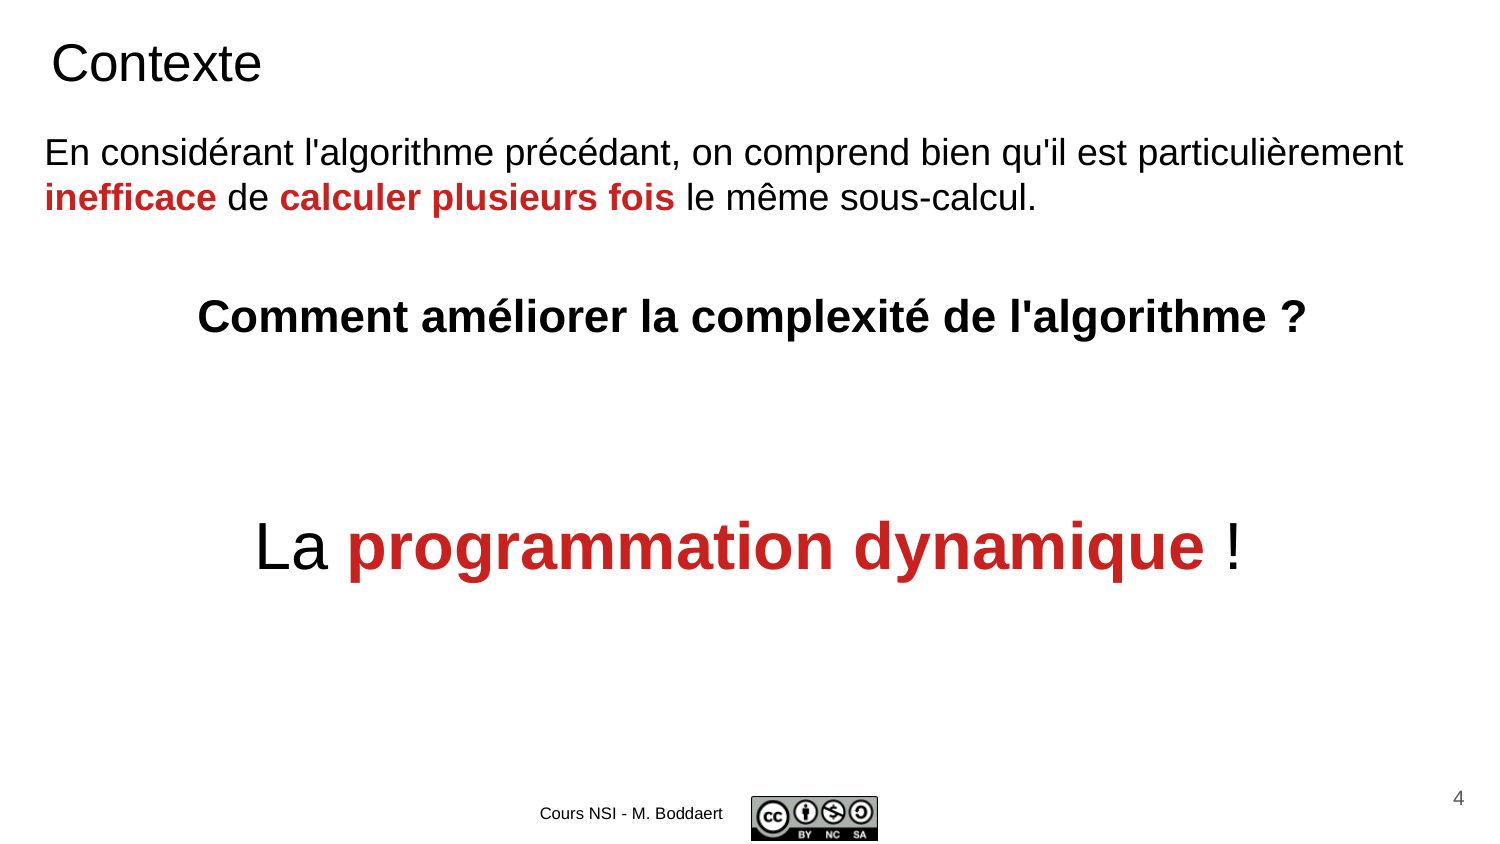

# Contexte
En considérant l'algorithme précédant, on comprend bien qu'il est particulièrement inefficace de calculer plusieurs fois le même sous-calcul.
Comment améliorer la complexité de l'algorithme ?
La programmation dynamique !